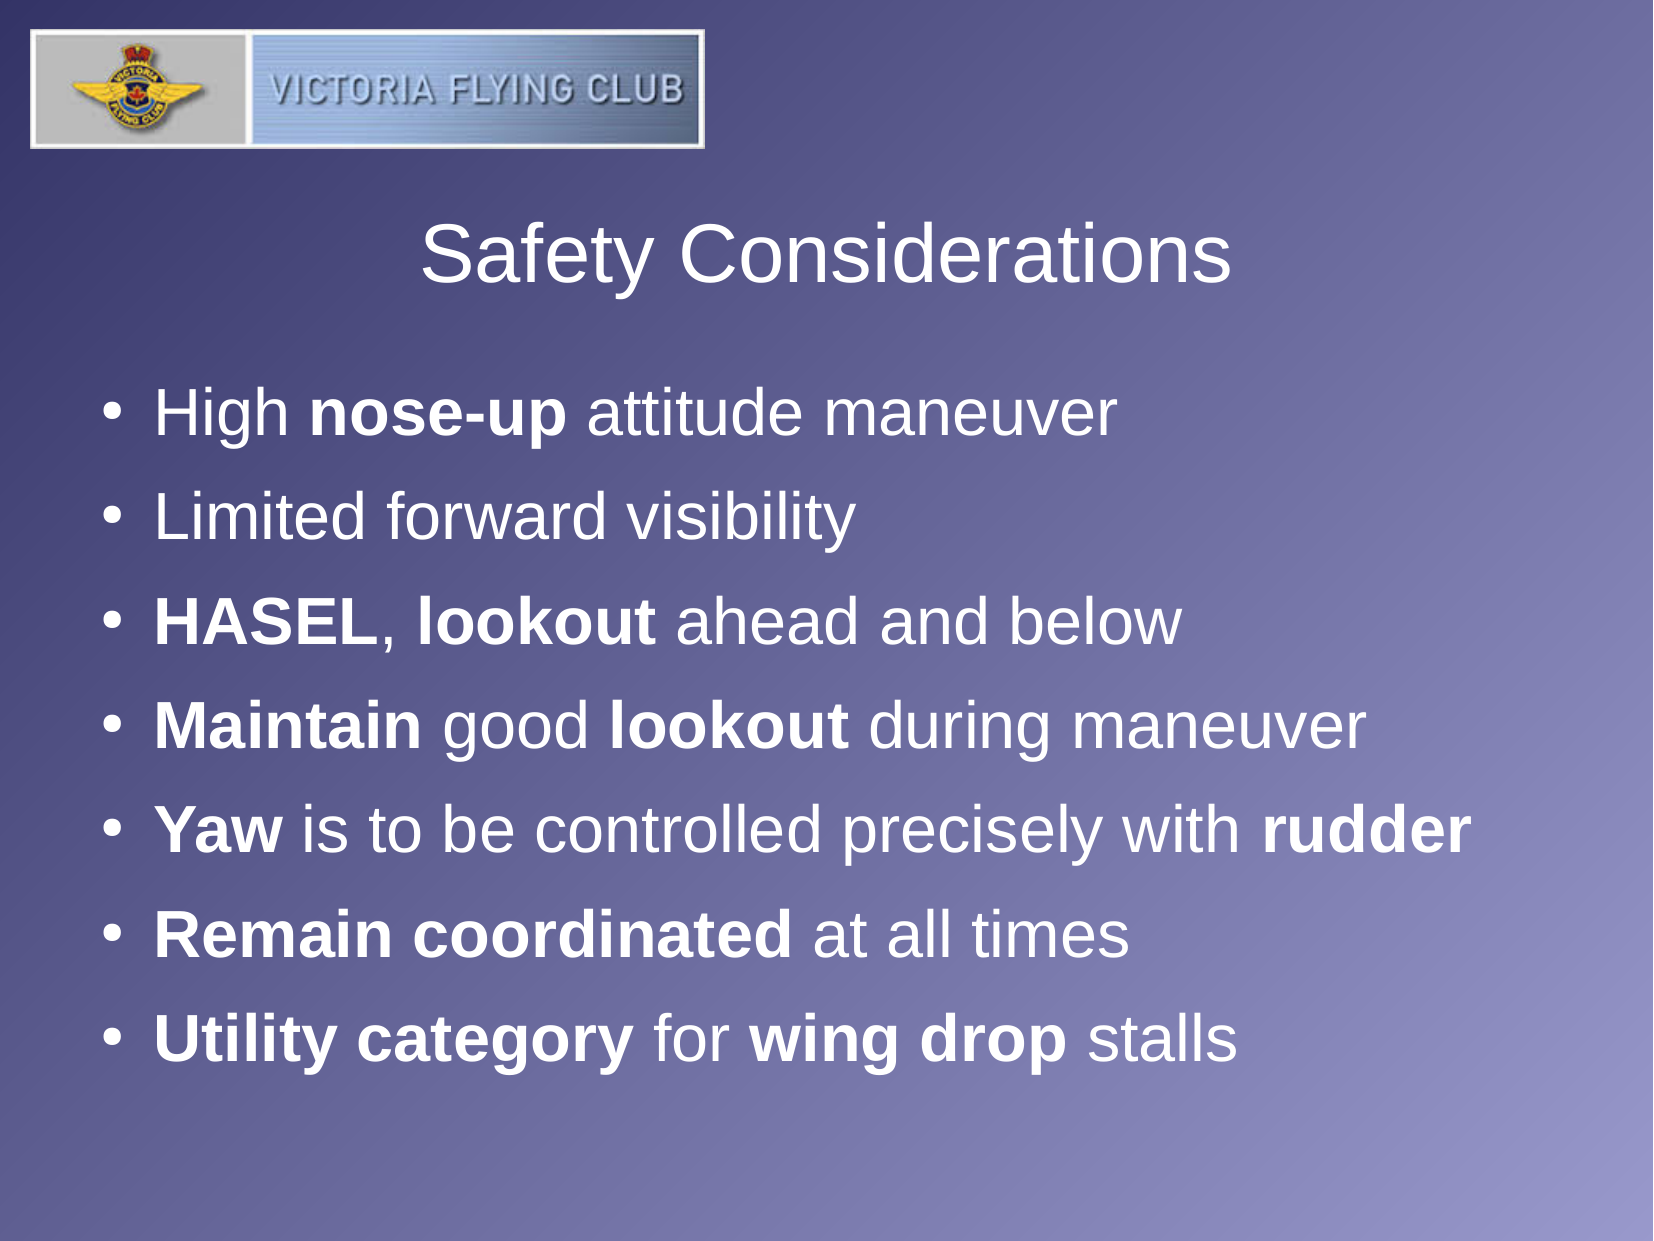

# Safety Considerations
High nose-up attitude maneuver
Limited forward visibility
HASEL, lookout ahead and below
Maintain good lookout during maneuver
Yaw is to be controlled precisely with rudder
Remain coordinated at all times
Utility category for wing drop stalls